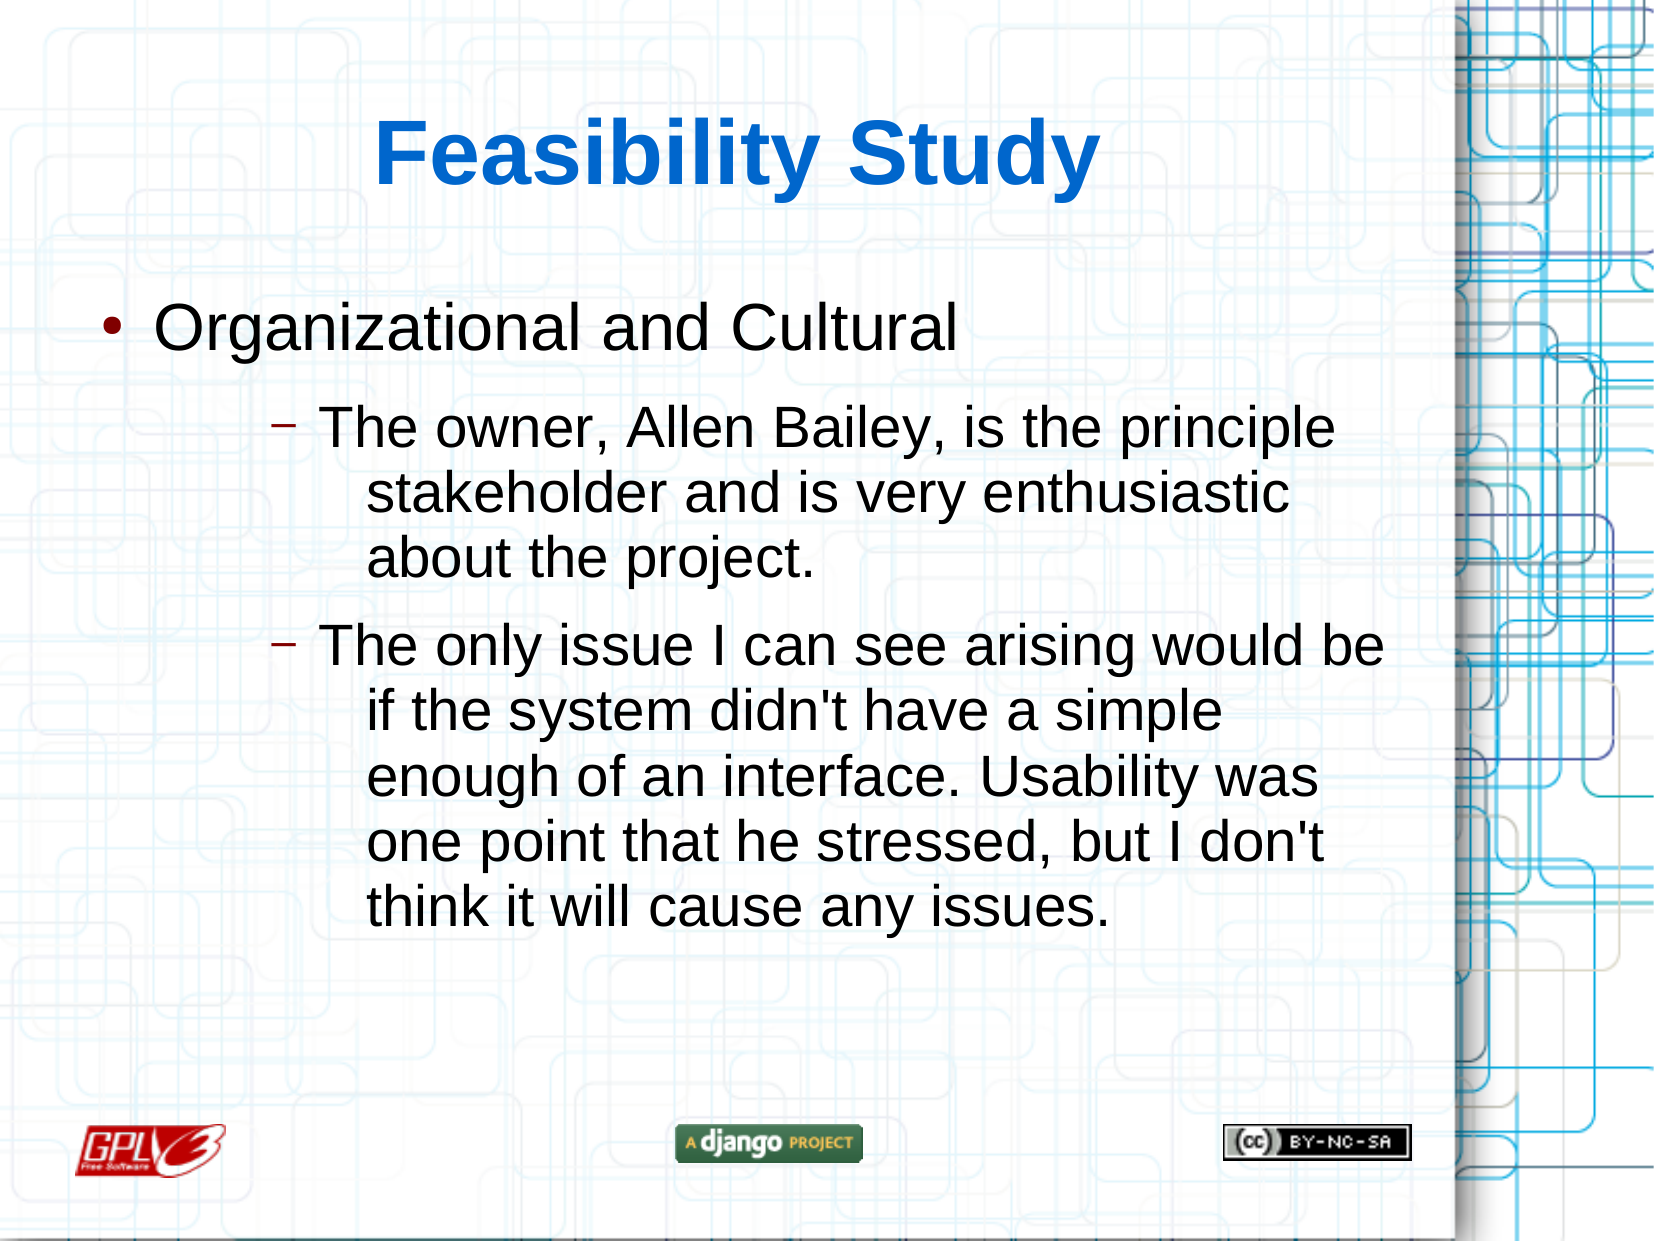

# Feasibility Study
Organizational and Cultural
The owner, Allen Bailey, is the principle stakeholder and is very enthusiastic about the project.
The only issue I can see arising would be if the system didn't have a simple enough of an interface. Usability was one point that he stressed, but I don't think it will cause any issues.